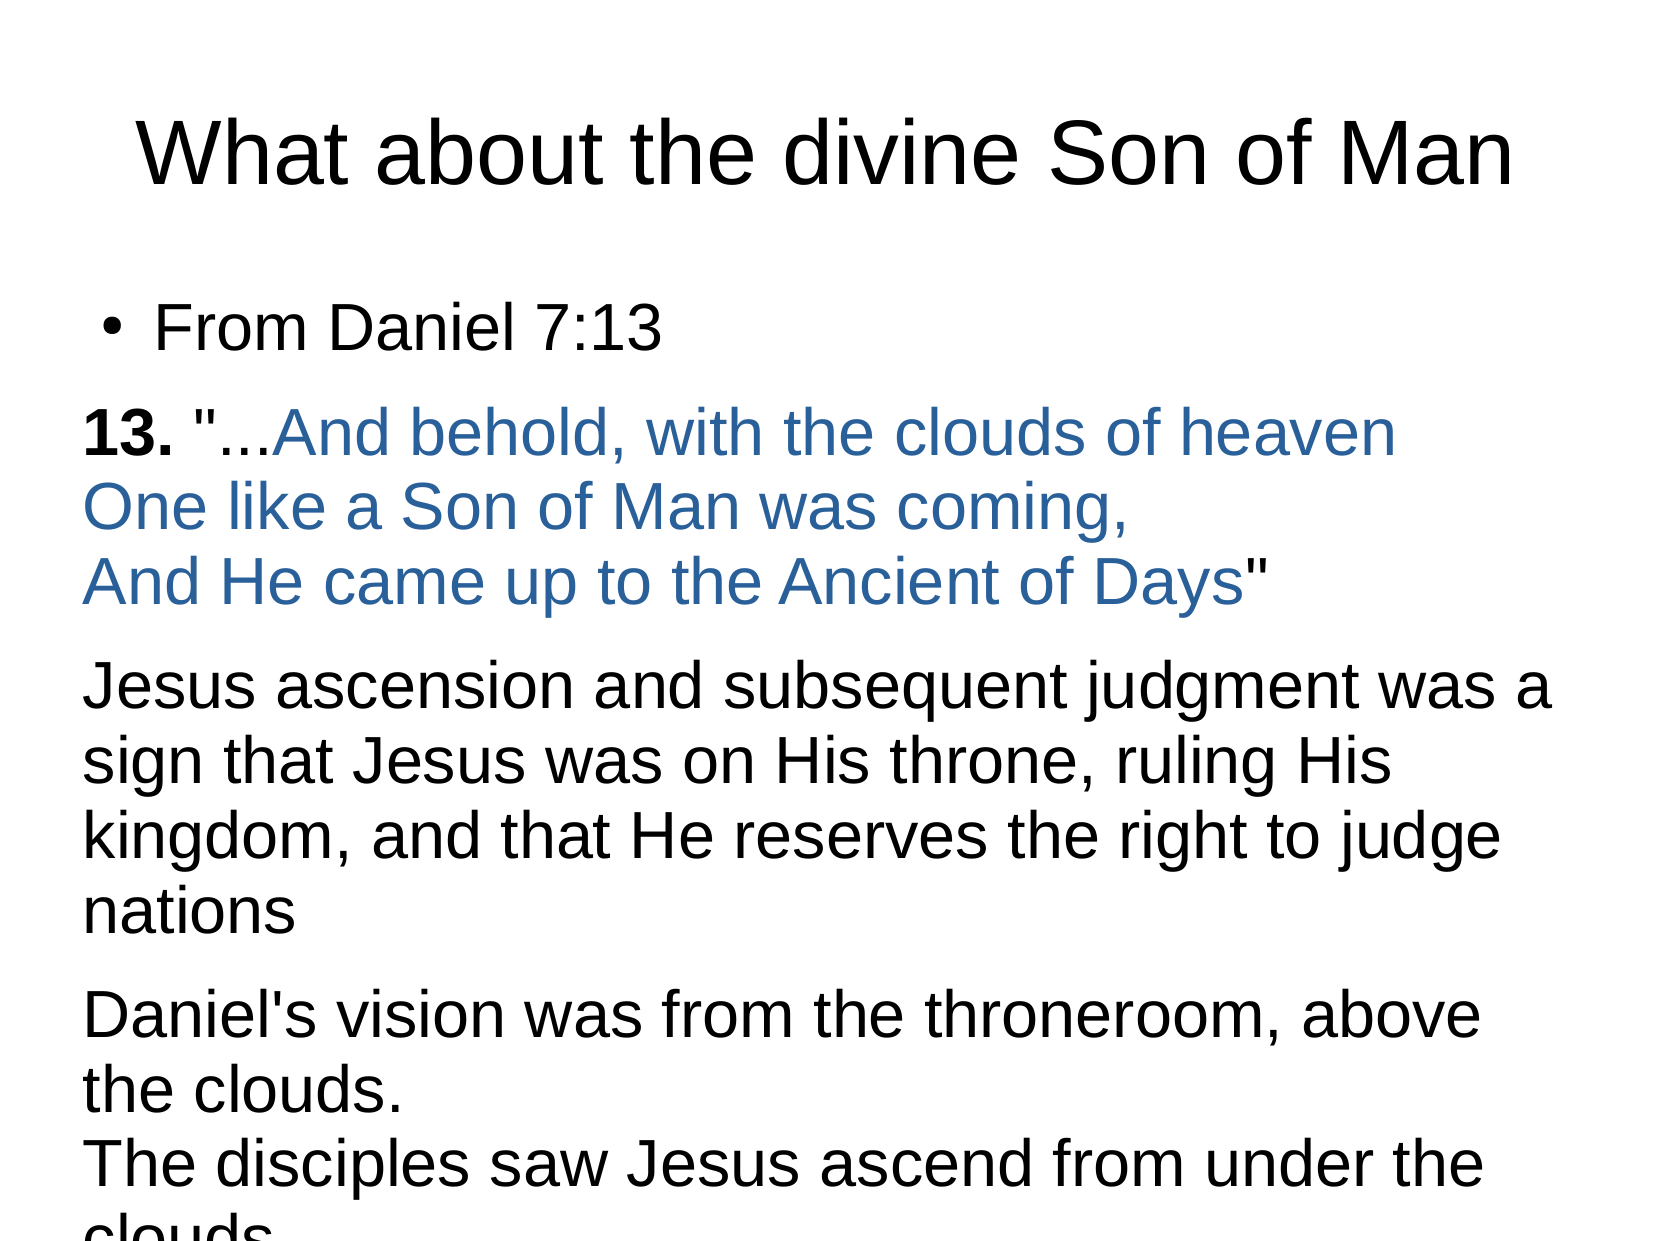

# What about the divine Son of Man
From Daniel 7:13
13. "...And behold, with the clouds of heaven
One like a Son of Man was coming,
And He came up to the Ancient of Days"
Jesus ascension and subsequent judgment was a sign that Jesus was on His throne, ruling His kingdom, and that He reserves the right to judge nations
Daniel's vision was from the throneroom, above the clouds.
The disciples saw Jesus ascend from under the clouds